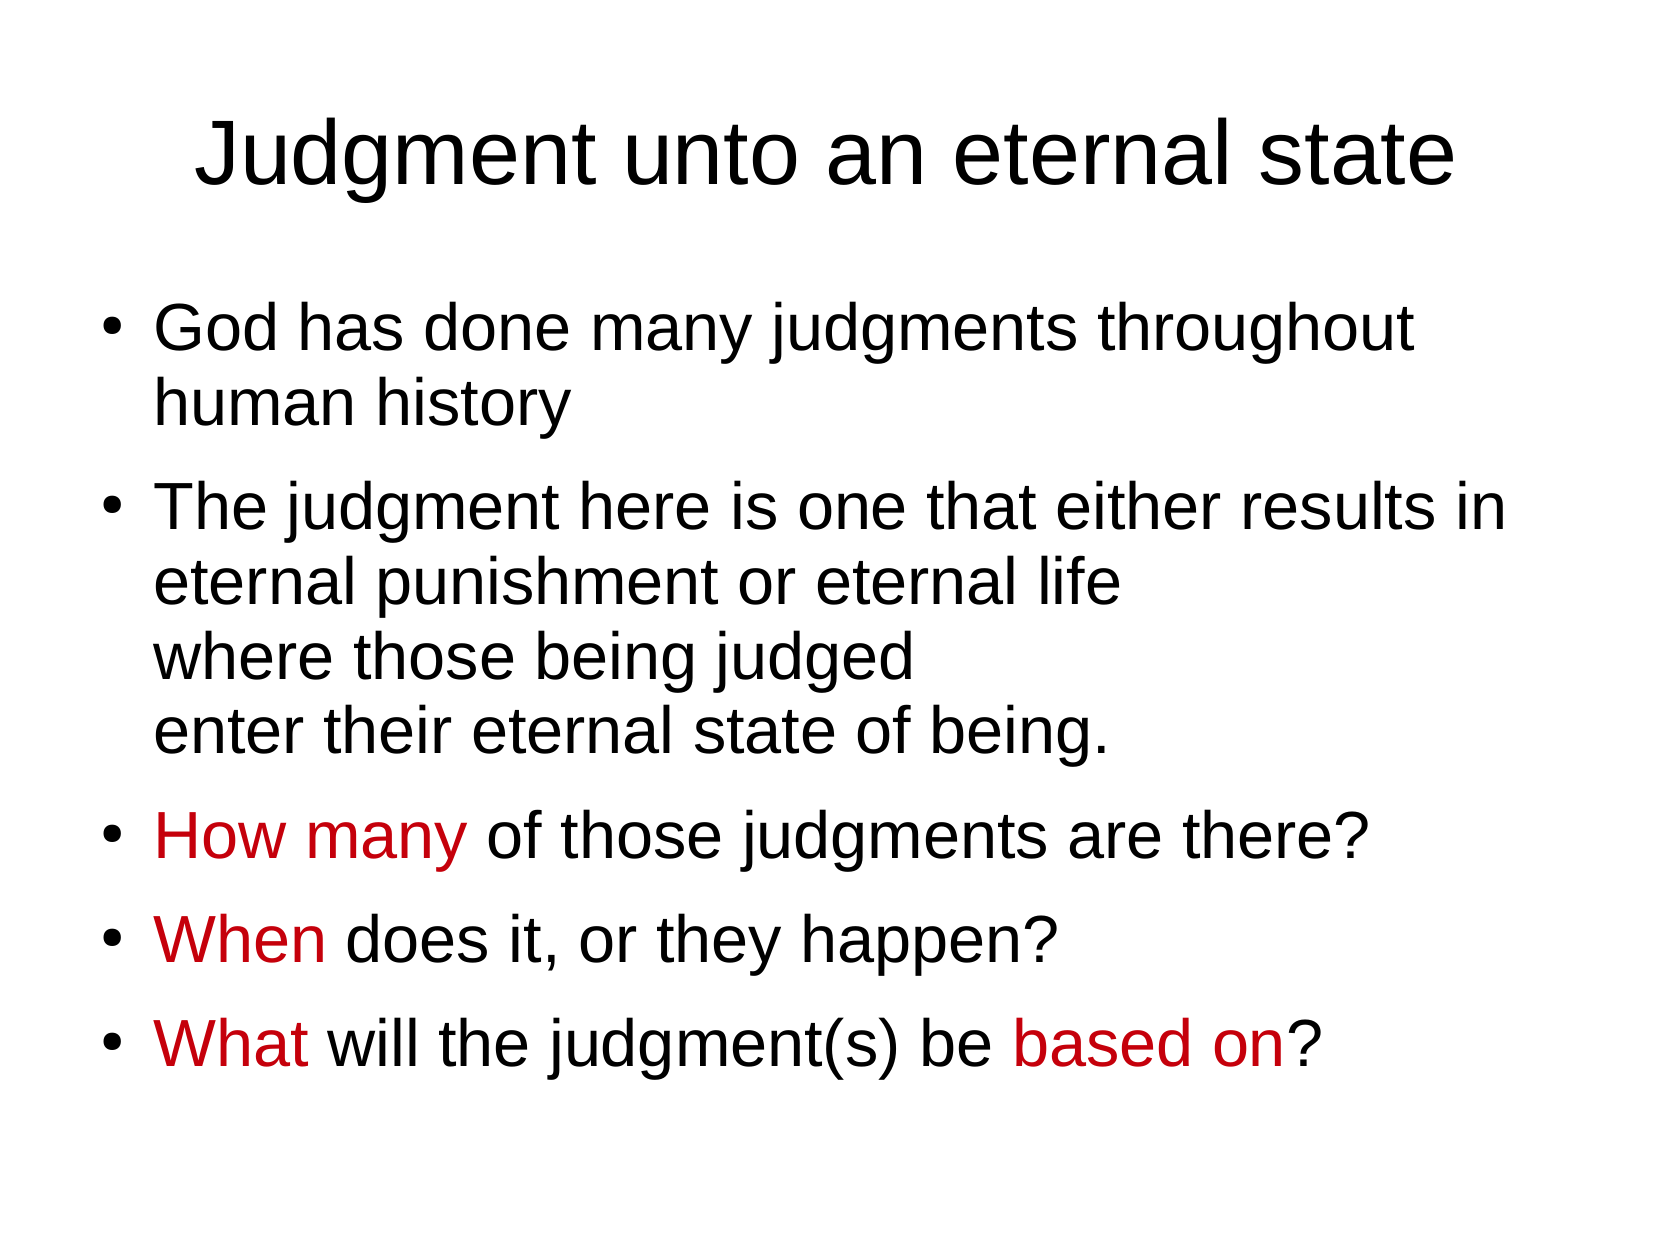

# Judgment unto an eternal state
God has done many judgments throughout human history
The judgment here is one that either results in
eternal punishment or eternal life
where those being judged
enter their eternal state of being.
How many of those judgments are there?
When does it, or they happen?
What will the judgment(s) be based on?